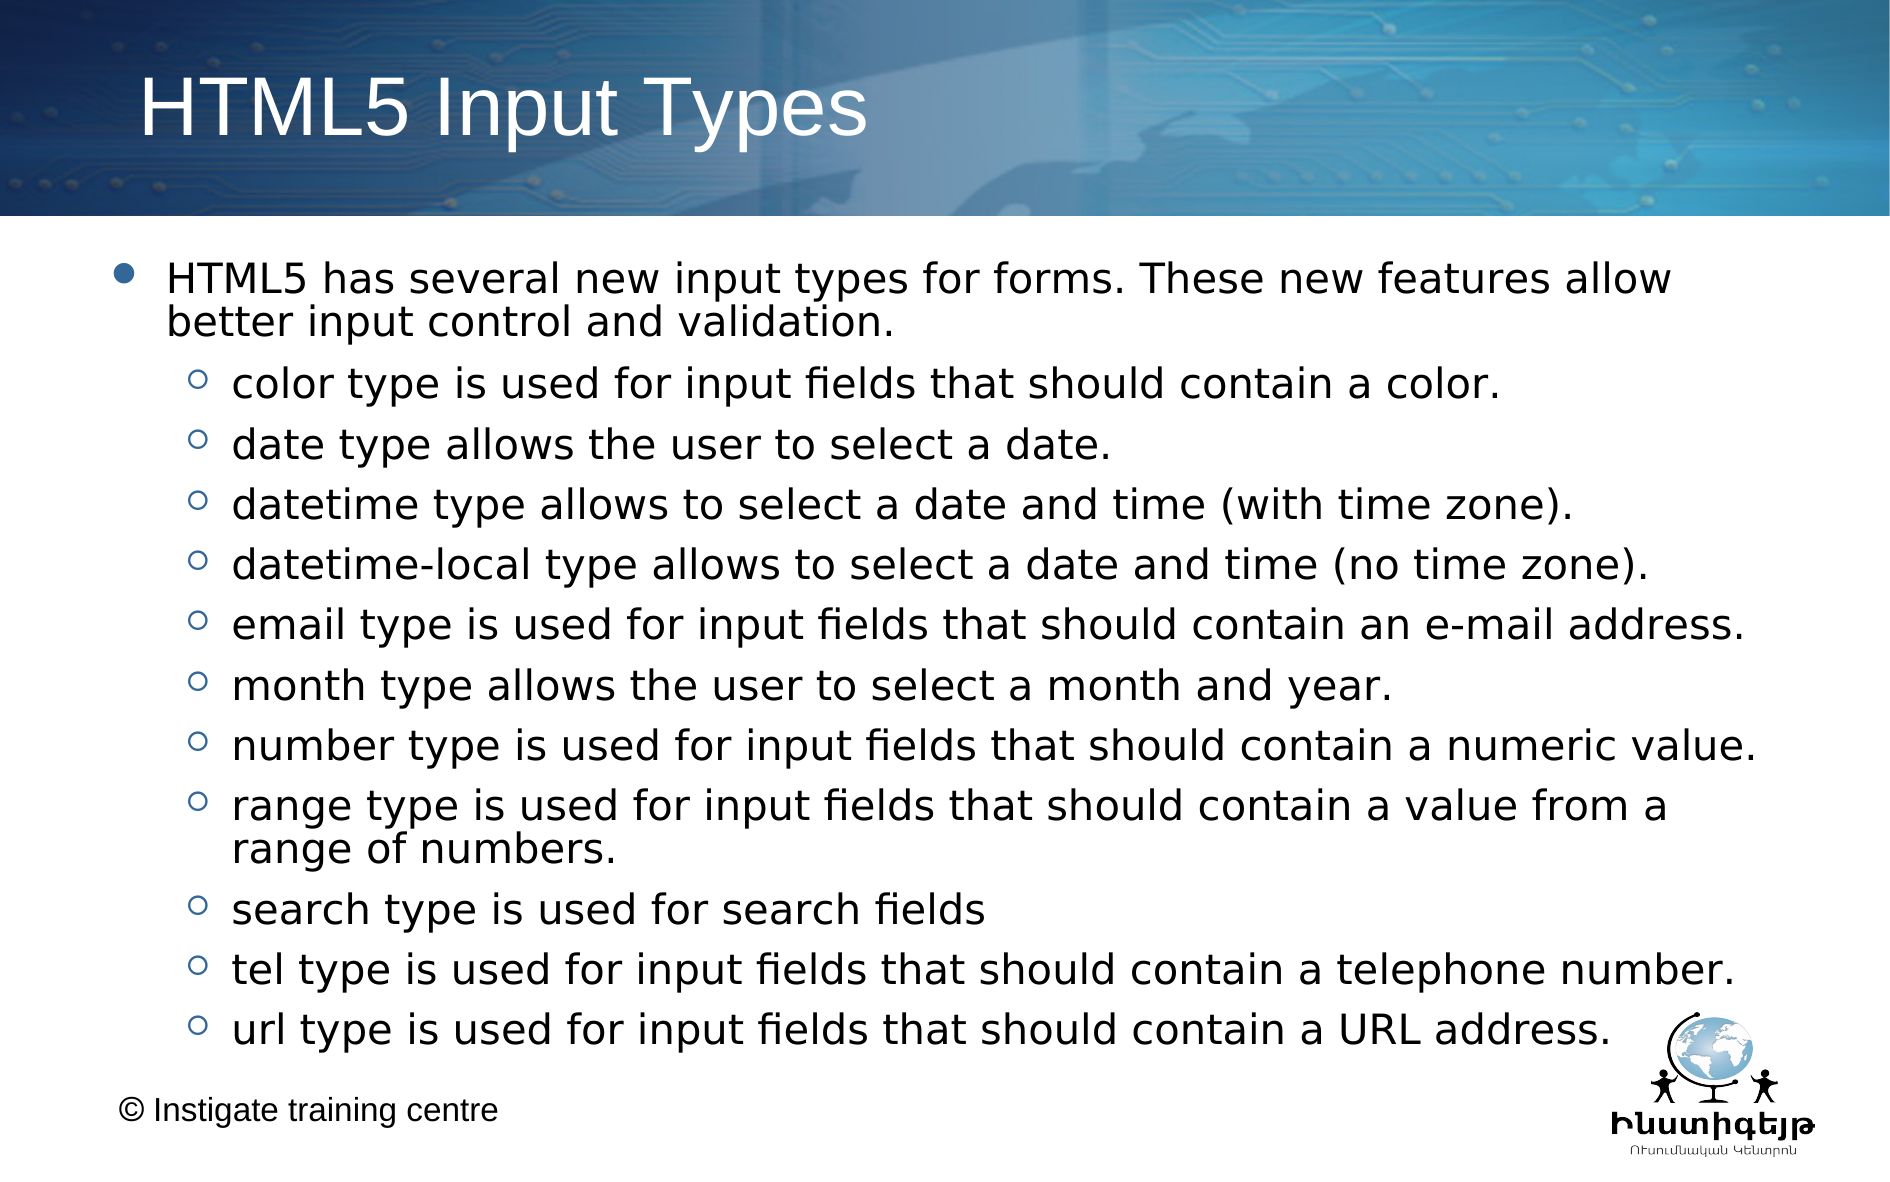

HTML5 Input Types
# HTML5 has several new input types for forms. These new features allow better input control and validation.
color type is used for input fields that should contain a color.
date type allows the user to select a date.
datetime type allows to select a date and time (with time zone).
datetime-local type allows to select a date and time (no time zone).
email type is used for input fields that should contain an e-mail address.
month type allows the user to select a month and year.
number type is used for input fields that should contain a numeric value.
range type is used for input fields that should contain a value from a range of numbers.
search type is used for search fields
tel type is used for input fields that should contain a telephone number.
url type is used for input fields that should contain a URL address.